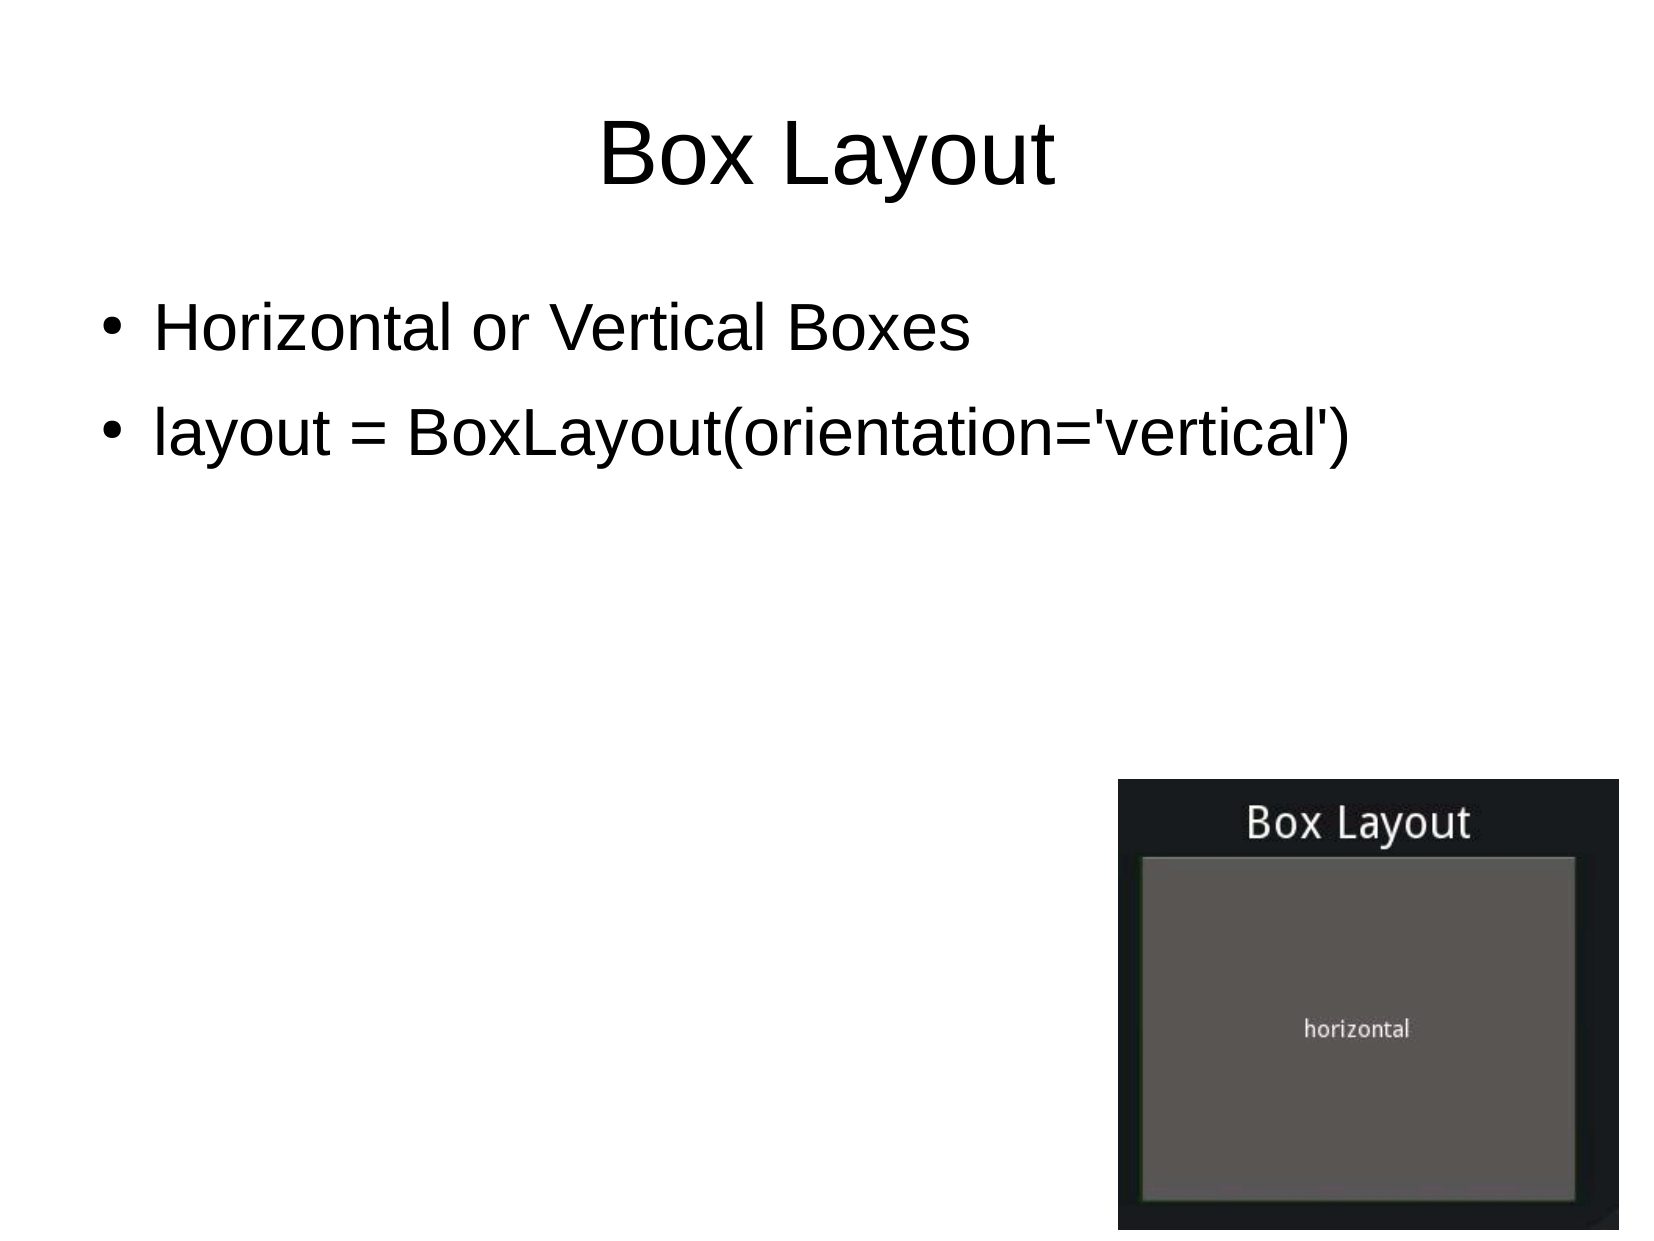

# Box Layout
Horizontal or Vertical Boxes
layout = BoxLayout(orientation='vertical')